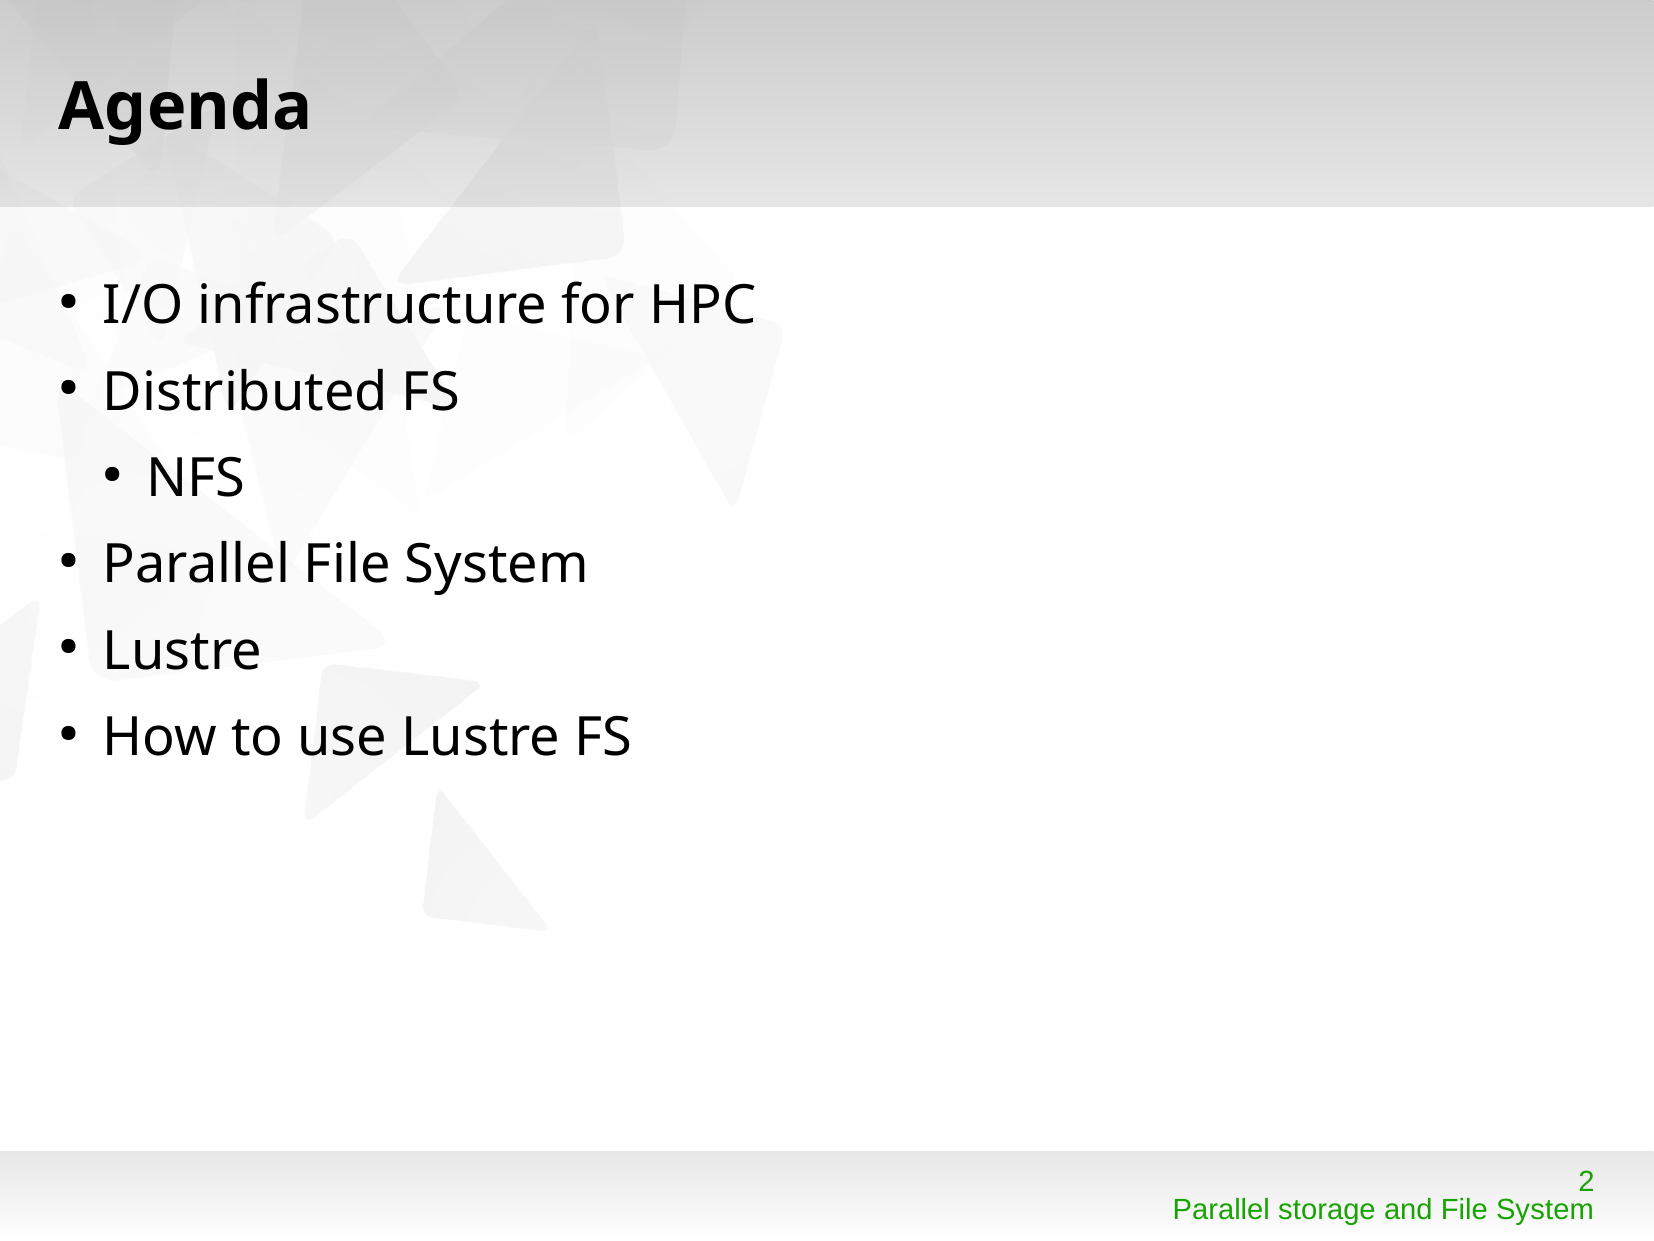

# Agenda
I/O infrastructure for HPC
Distributed FS
NFS
Parallel File System
Lustre
How to use Lustre FS
2
Parallel storage and File System